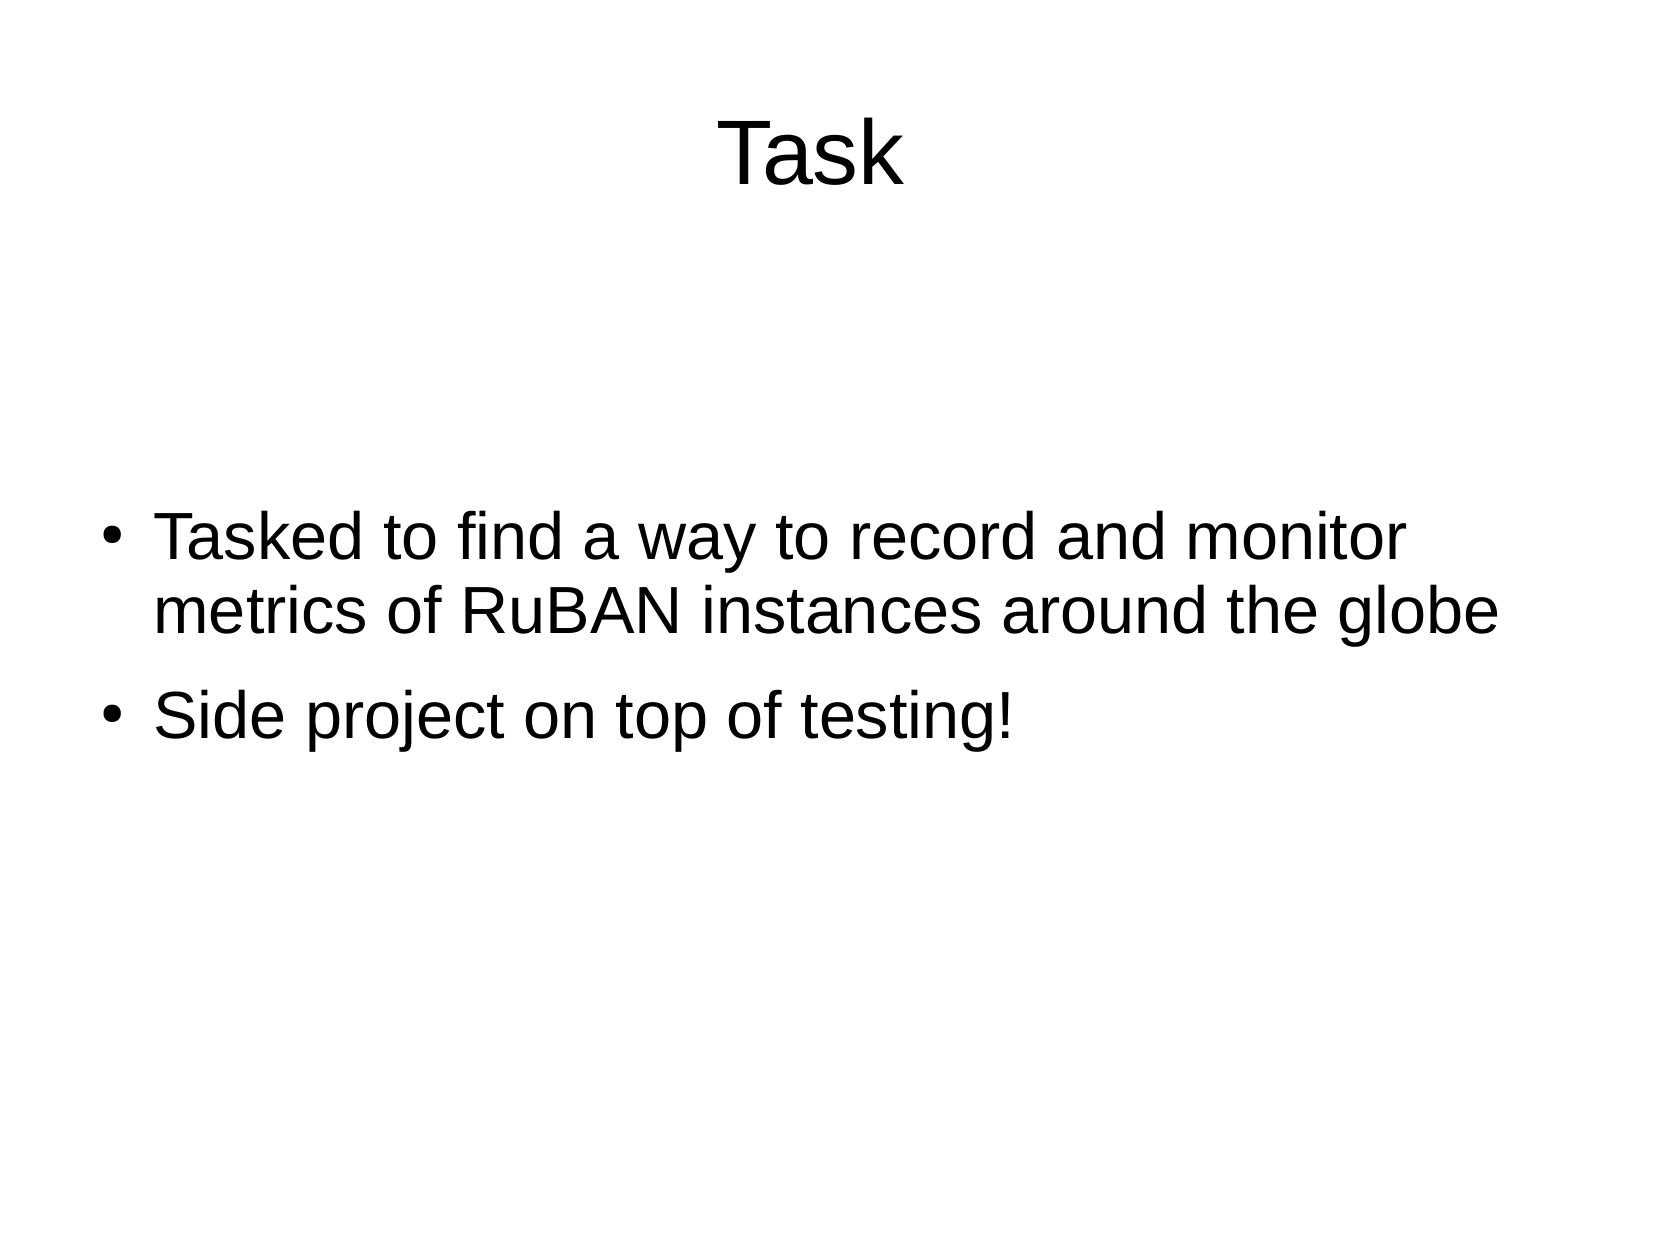

# Task
Tasked to find a way to record and monitor metrics of RuBAN instances around the globe
Side project on top of testing!